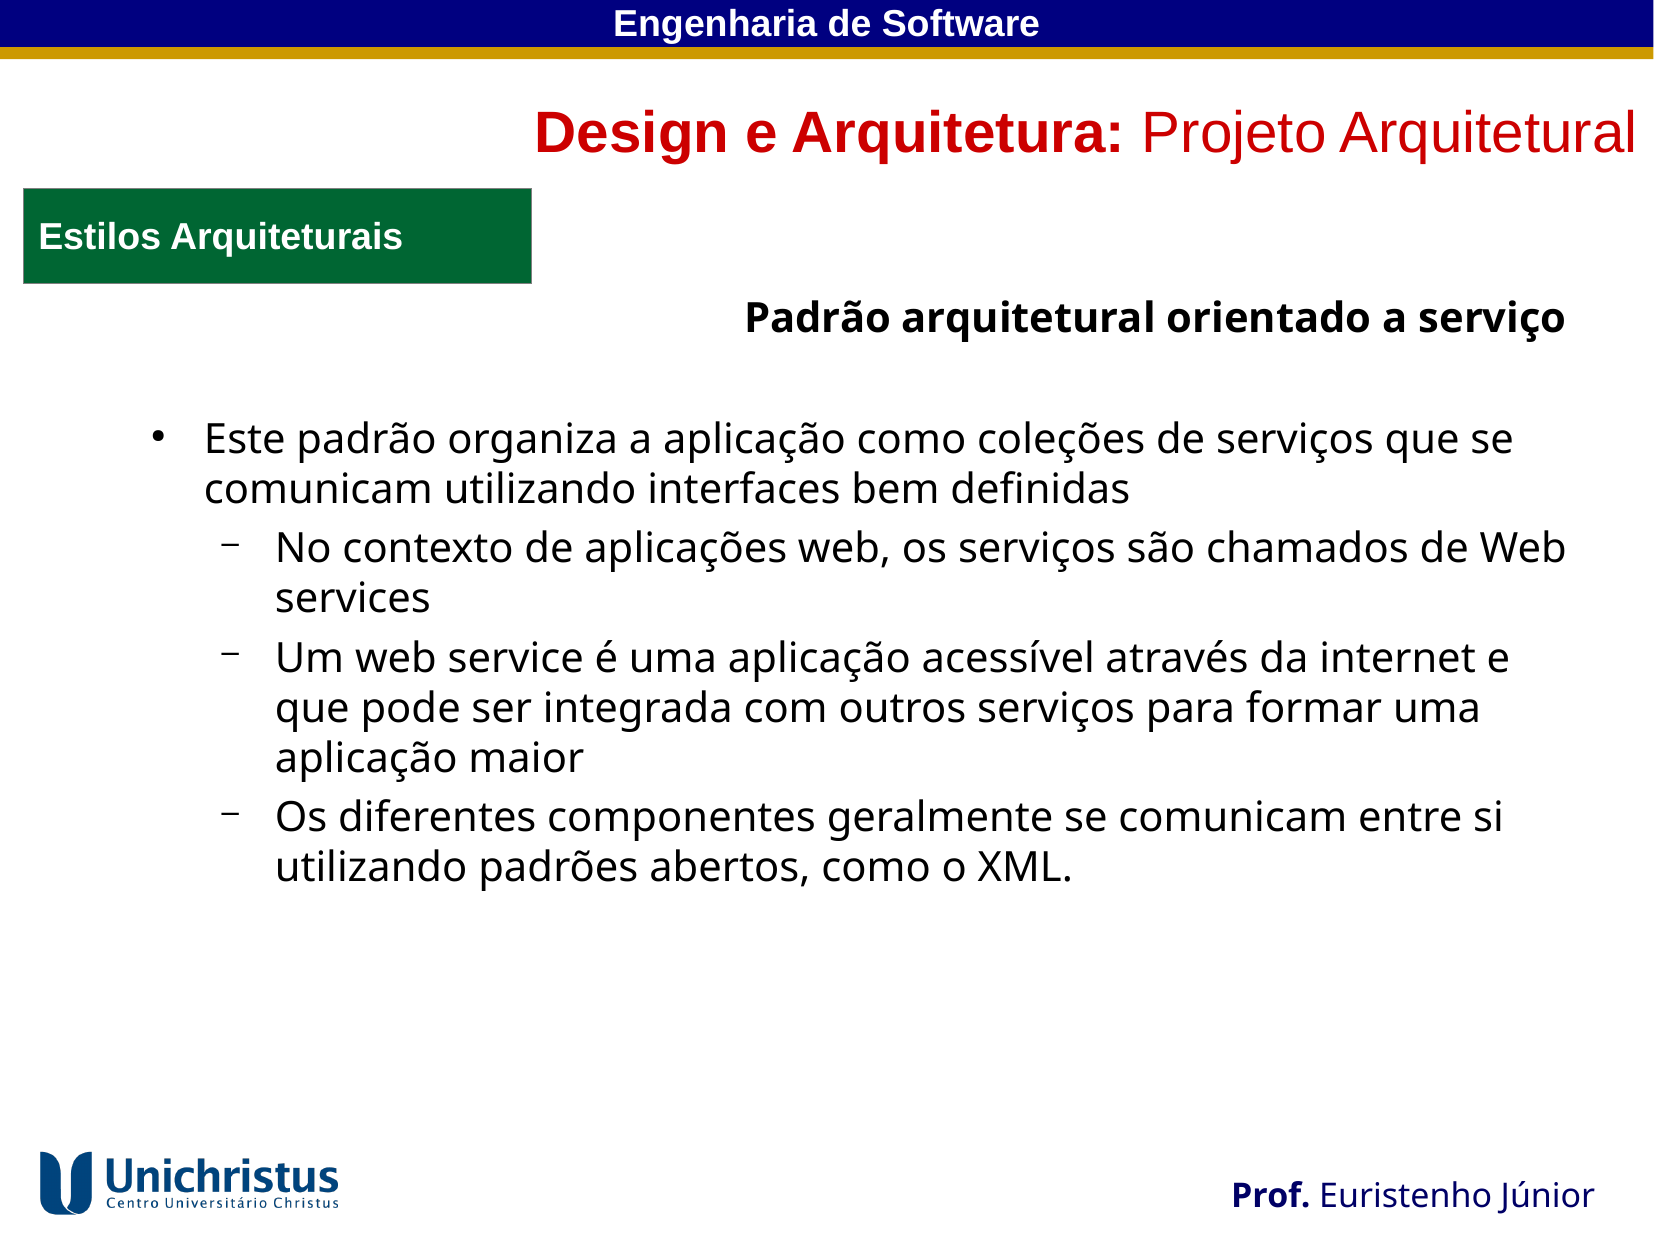

Engenharia de Software
Design e Arquitetura: Projeto Arquitetural
Estilos Arquiteturais
Padrão arquitetural orientado a serviço
Este padrão organiza a aplicação como coleções de serviços que se comunicam utilizando interfaces bem definidas
No contexto de aplicações web, os serviços são chamados de Web services
Um web service é uma aplicação acessível através da internet e que pode ser integrada com outros serviços para formar uma aplicação maior
Os diferentes componentes geralmente se comunicam entre si utilizando padrões abertos, como o XML.
Prof. Euristenho Júnior